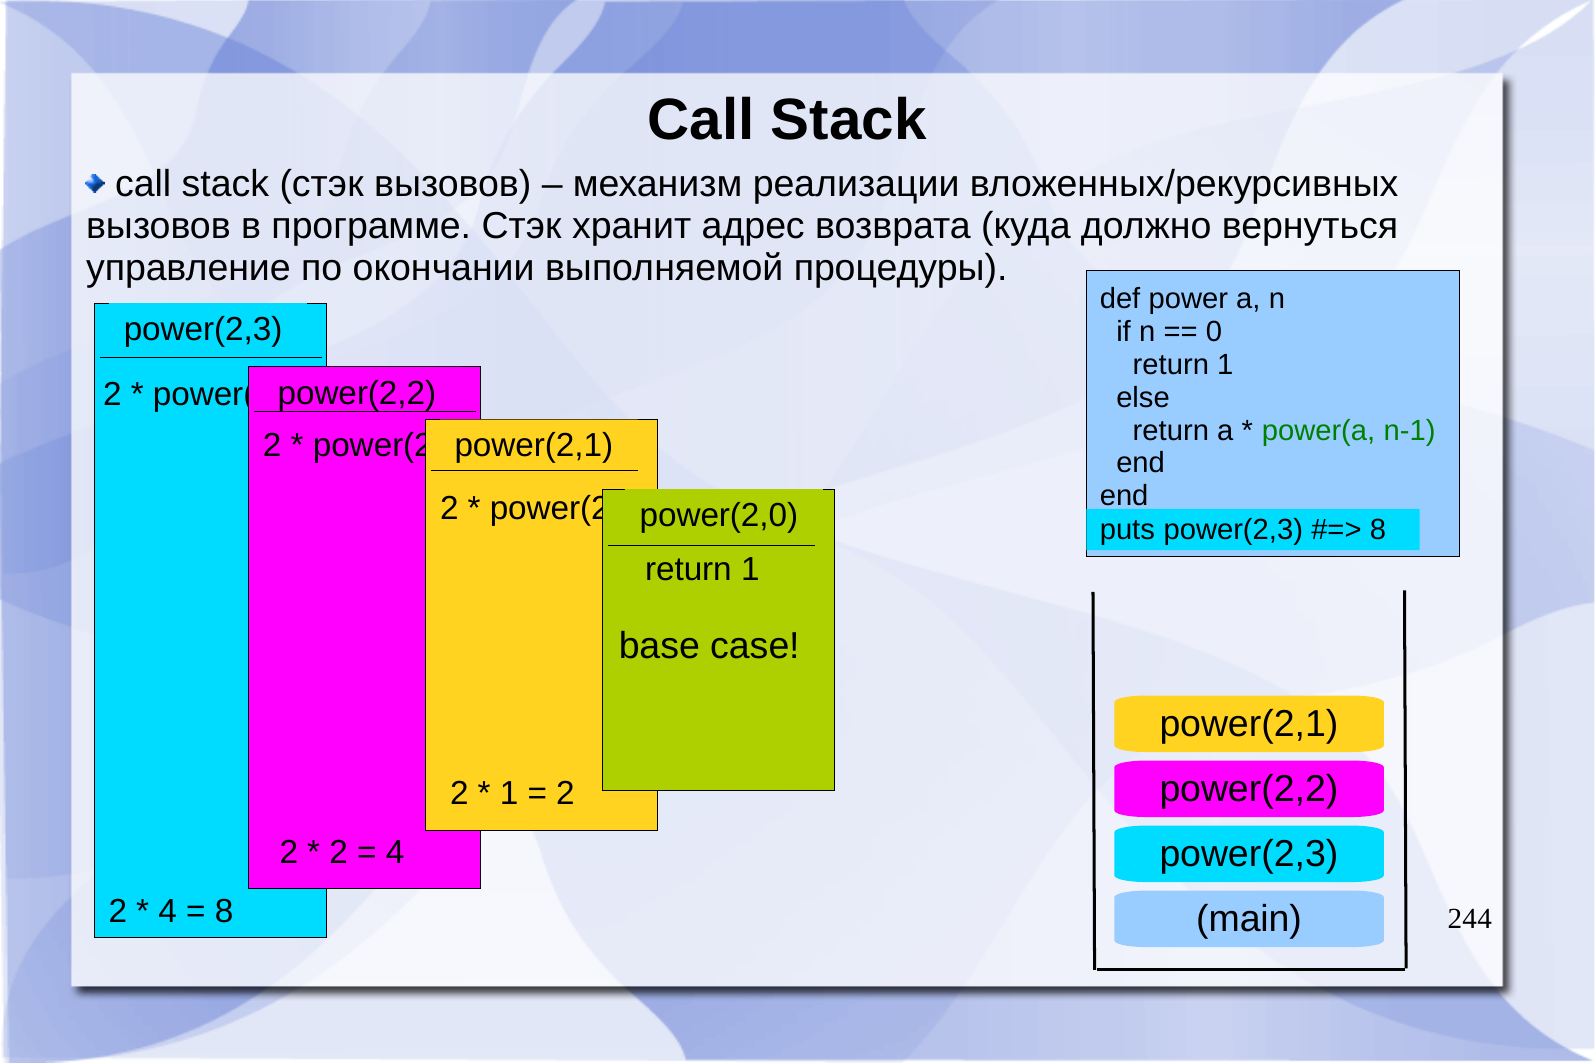

# Call Stack
 call stack (стэк вызовов) – механизм реализации вложенных/рекурсивных вызовов в программе. Стэк хранит адрес возврата (куда должно вернуться управление по окончании выполняемой процедуры).
def power a, n
 if n == 0
 return 1
 else
 return a * power(a, n-1)
 end
end
puts power(2,3) #=> 8
power(2,3)
power(2,2)
2 * power(2,2)
2 * power(2,1)
power(2,1)
2 * power(2,0)
power(2,0)
puts power(2,3) #=> 8
return 1
base case!
power(2,1)
power(2,2)
2 * 1 = 2
power(2,3)
2 * 2 = 4
2 * 4 = 8
(main)
244